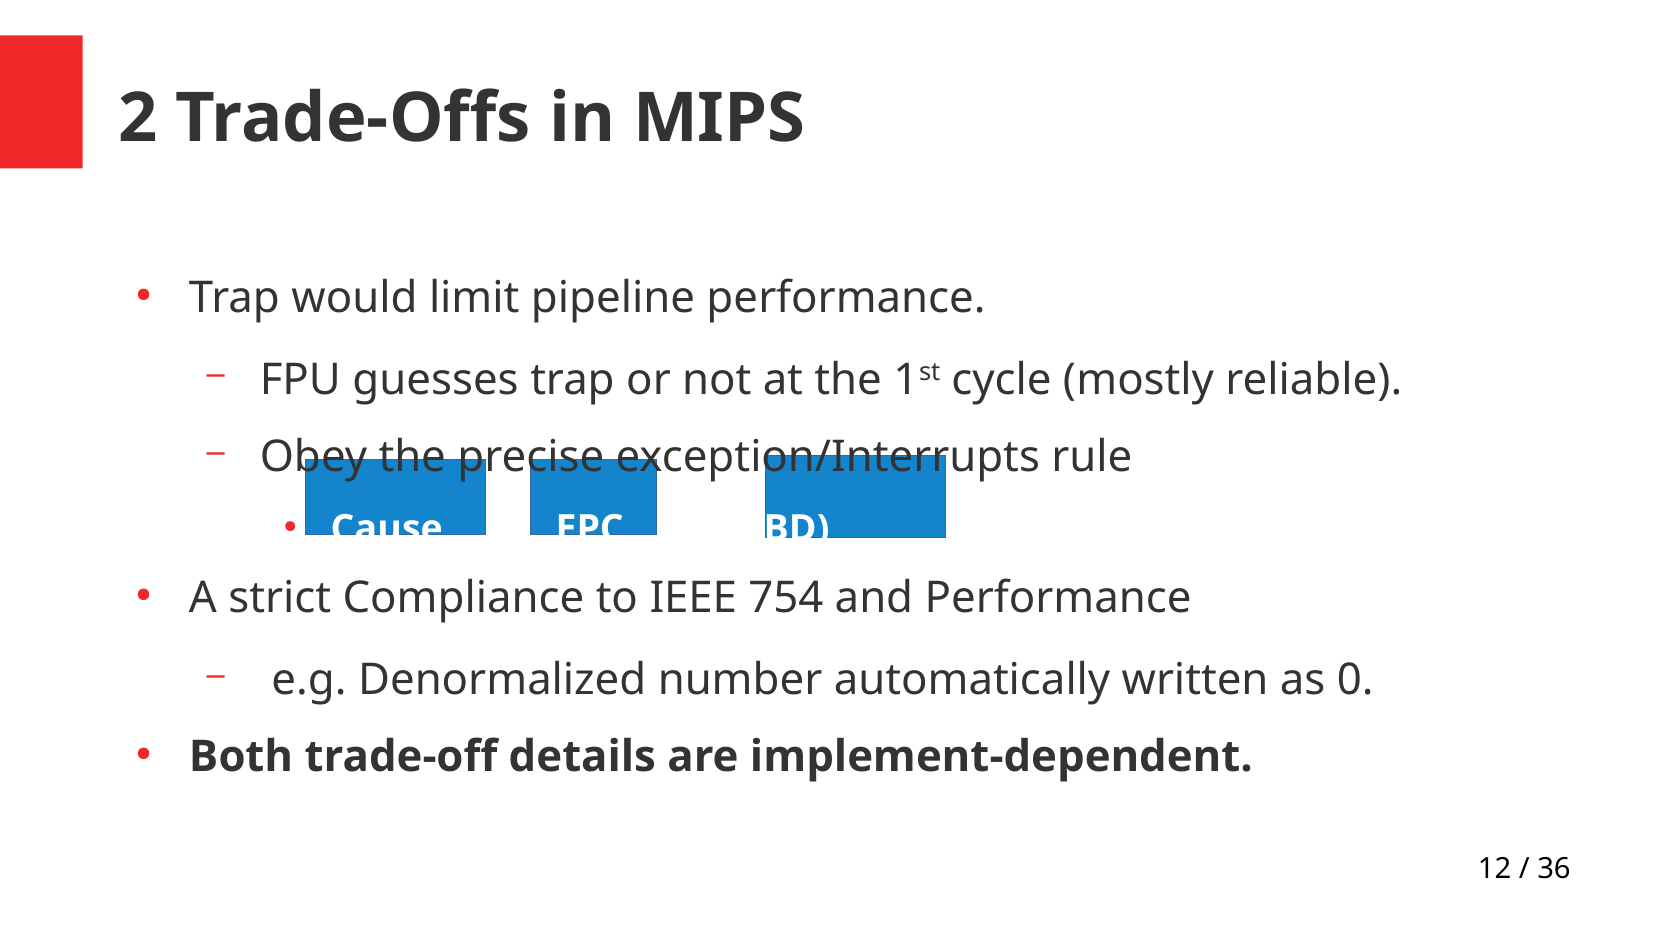

# 2 Trade-Offs in MIPS
Trap would limit pipeline performance.
FPU guesses trap or not at the 1st cycle (mostly reliable).
Obey the precise exception/Interrupts rule
Cause		EPC		SR(BD)
A strict Compliance to IEEE 754 and Performance
 e.g. Denormalized number automatically written as 0.
Both trade-off details are implement-dependent.
12